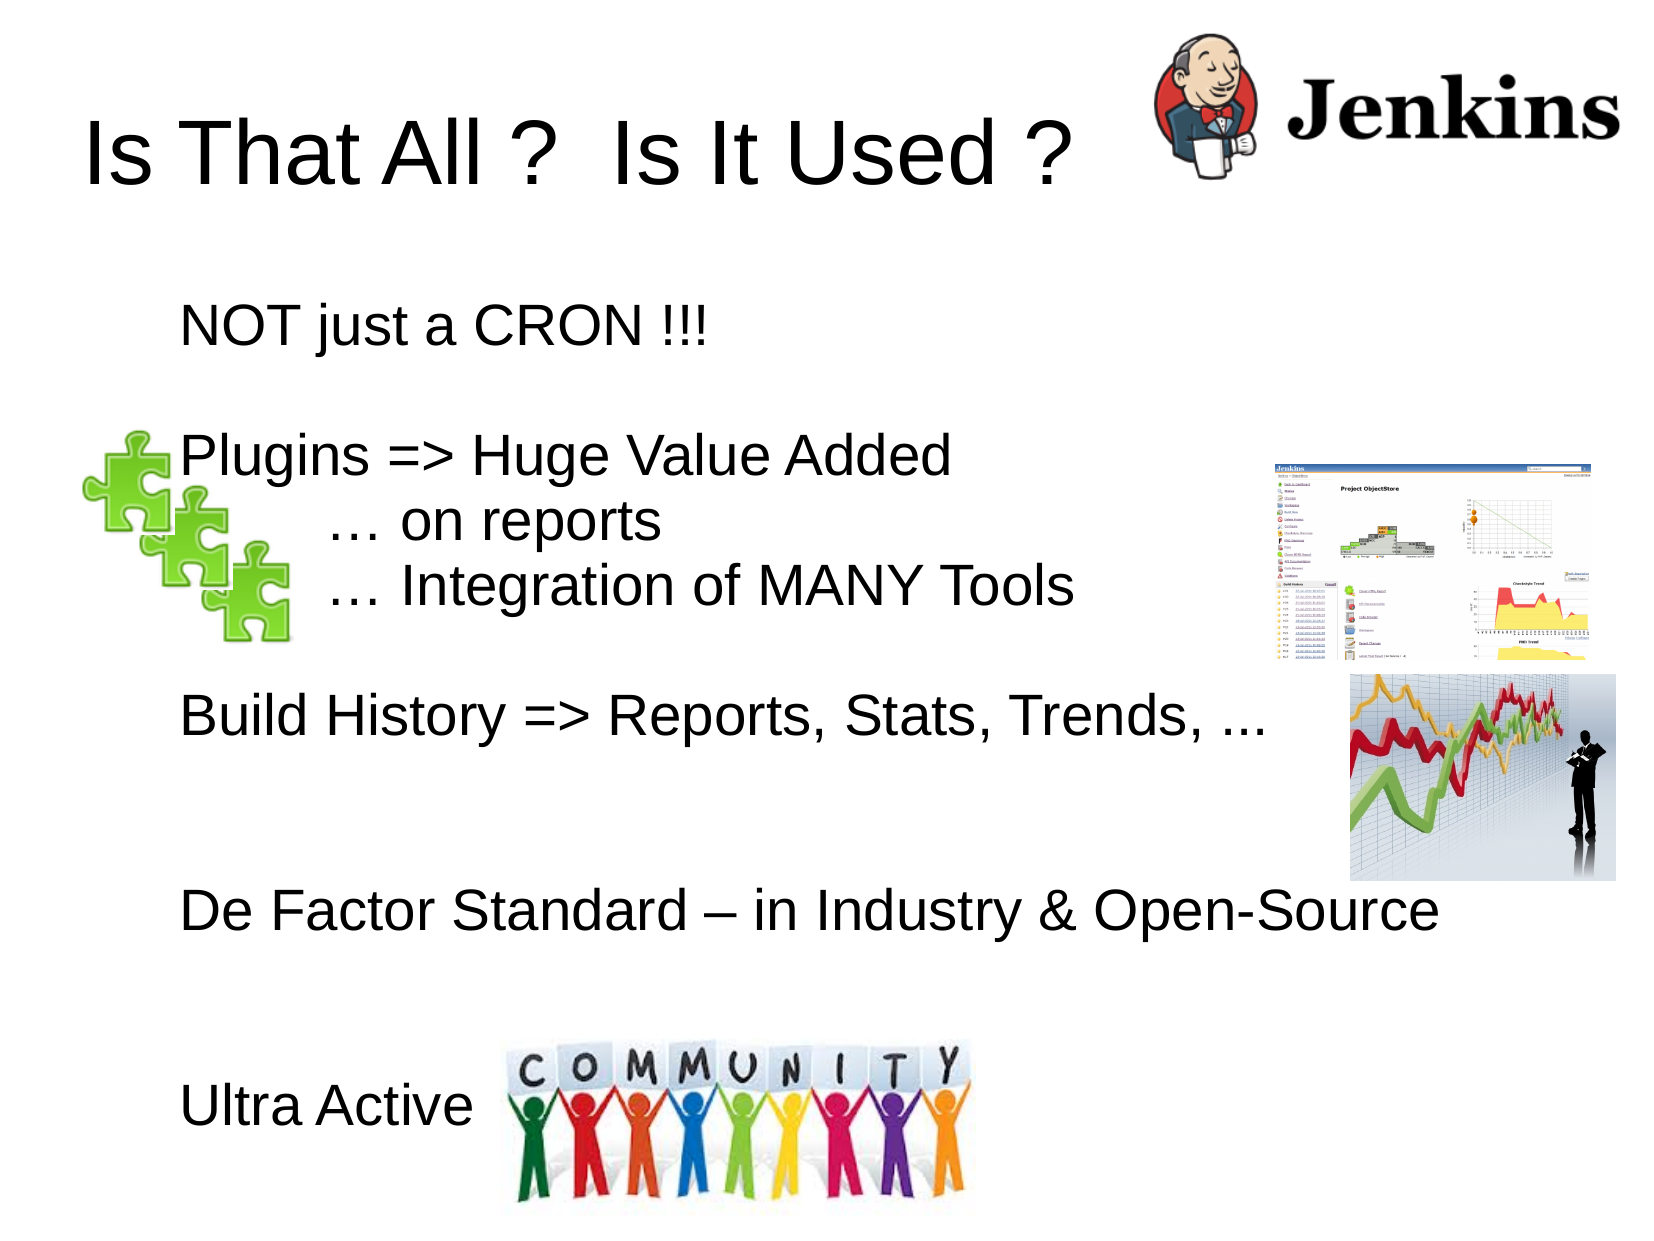

# Is That All ? Is It Used ?
NOT just a CRON !!!
Plugins => Huge Value Added
 … on reports
 … Integration of MANY Tools
Build History => Reports, Stats, Trends, ...
De Factor Standard – in Industry & Open-Source
Ultra Active